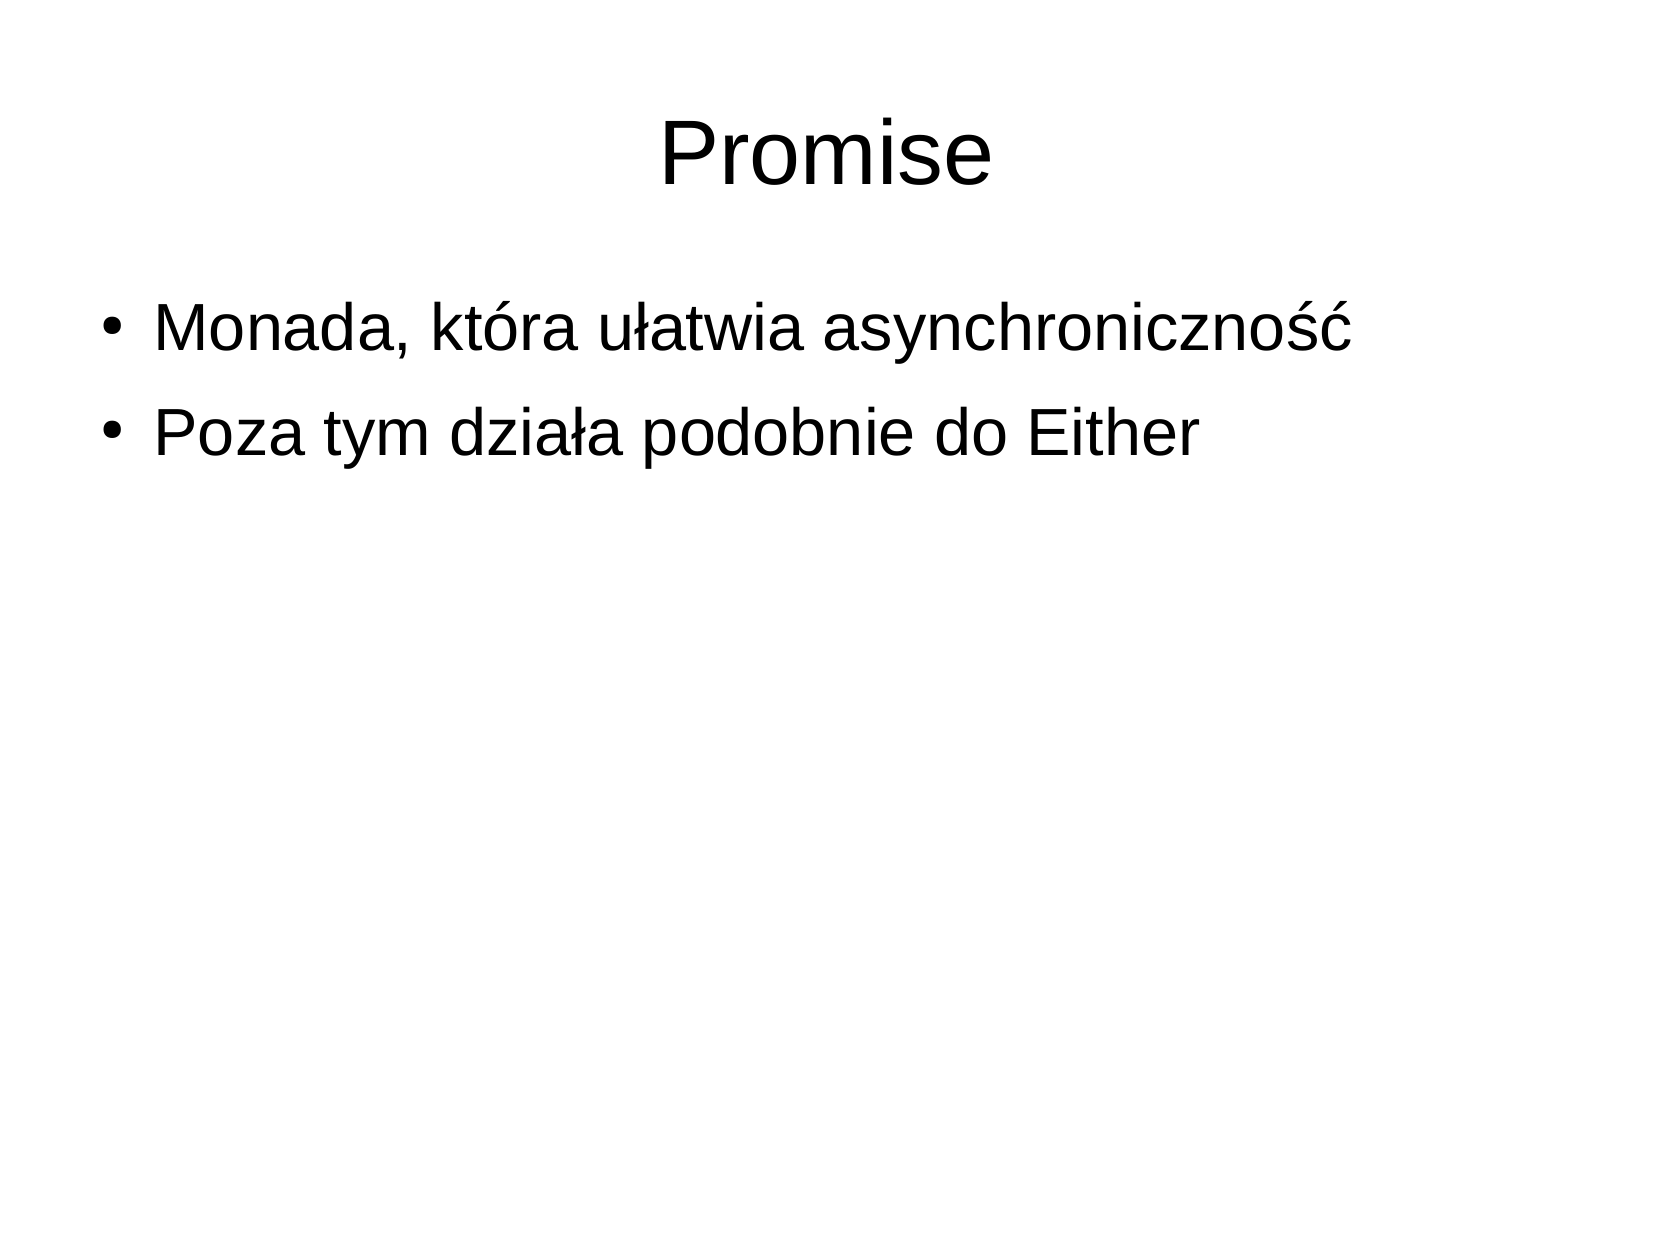

# Promise
Monada, która ułatwia asynchroniczność
Poza tym działa podobnie do Either